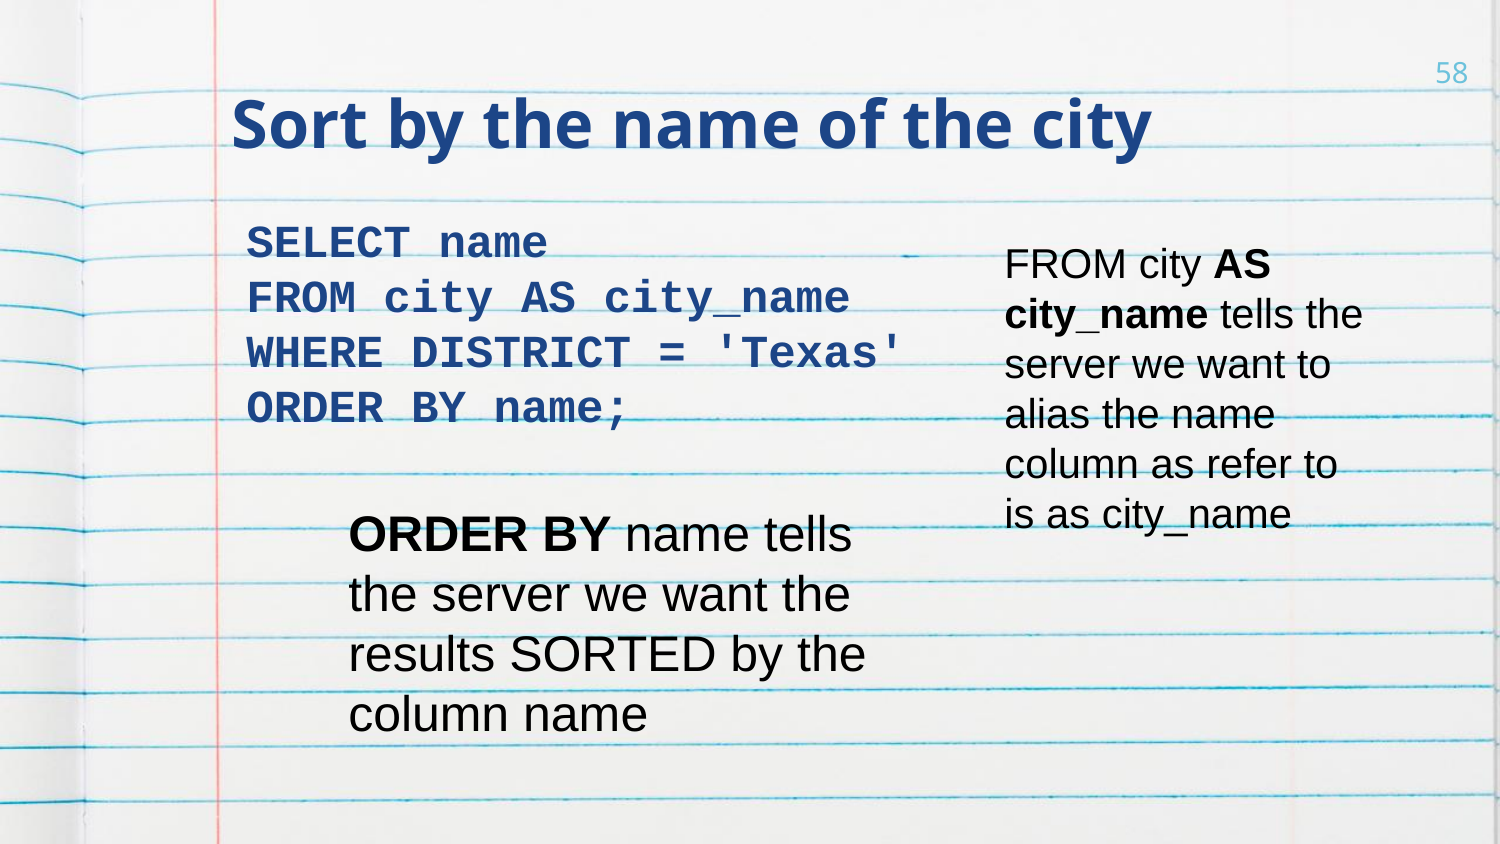

# Sort by the name of the city
SELECT name
FROM city AS city_name
WHERE DISTRICT = 'Texas'
ORDER BY name;
FROM city AS city_name tells the server we want to alias the name column as refer to is as city_name
ORDER BY name tells the server we want the results SORTED by the column name